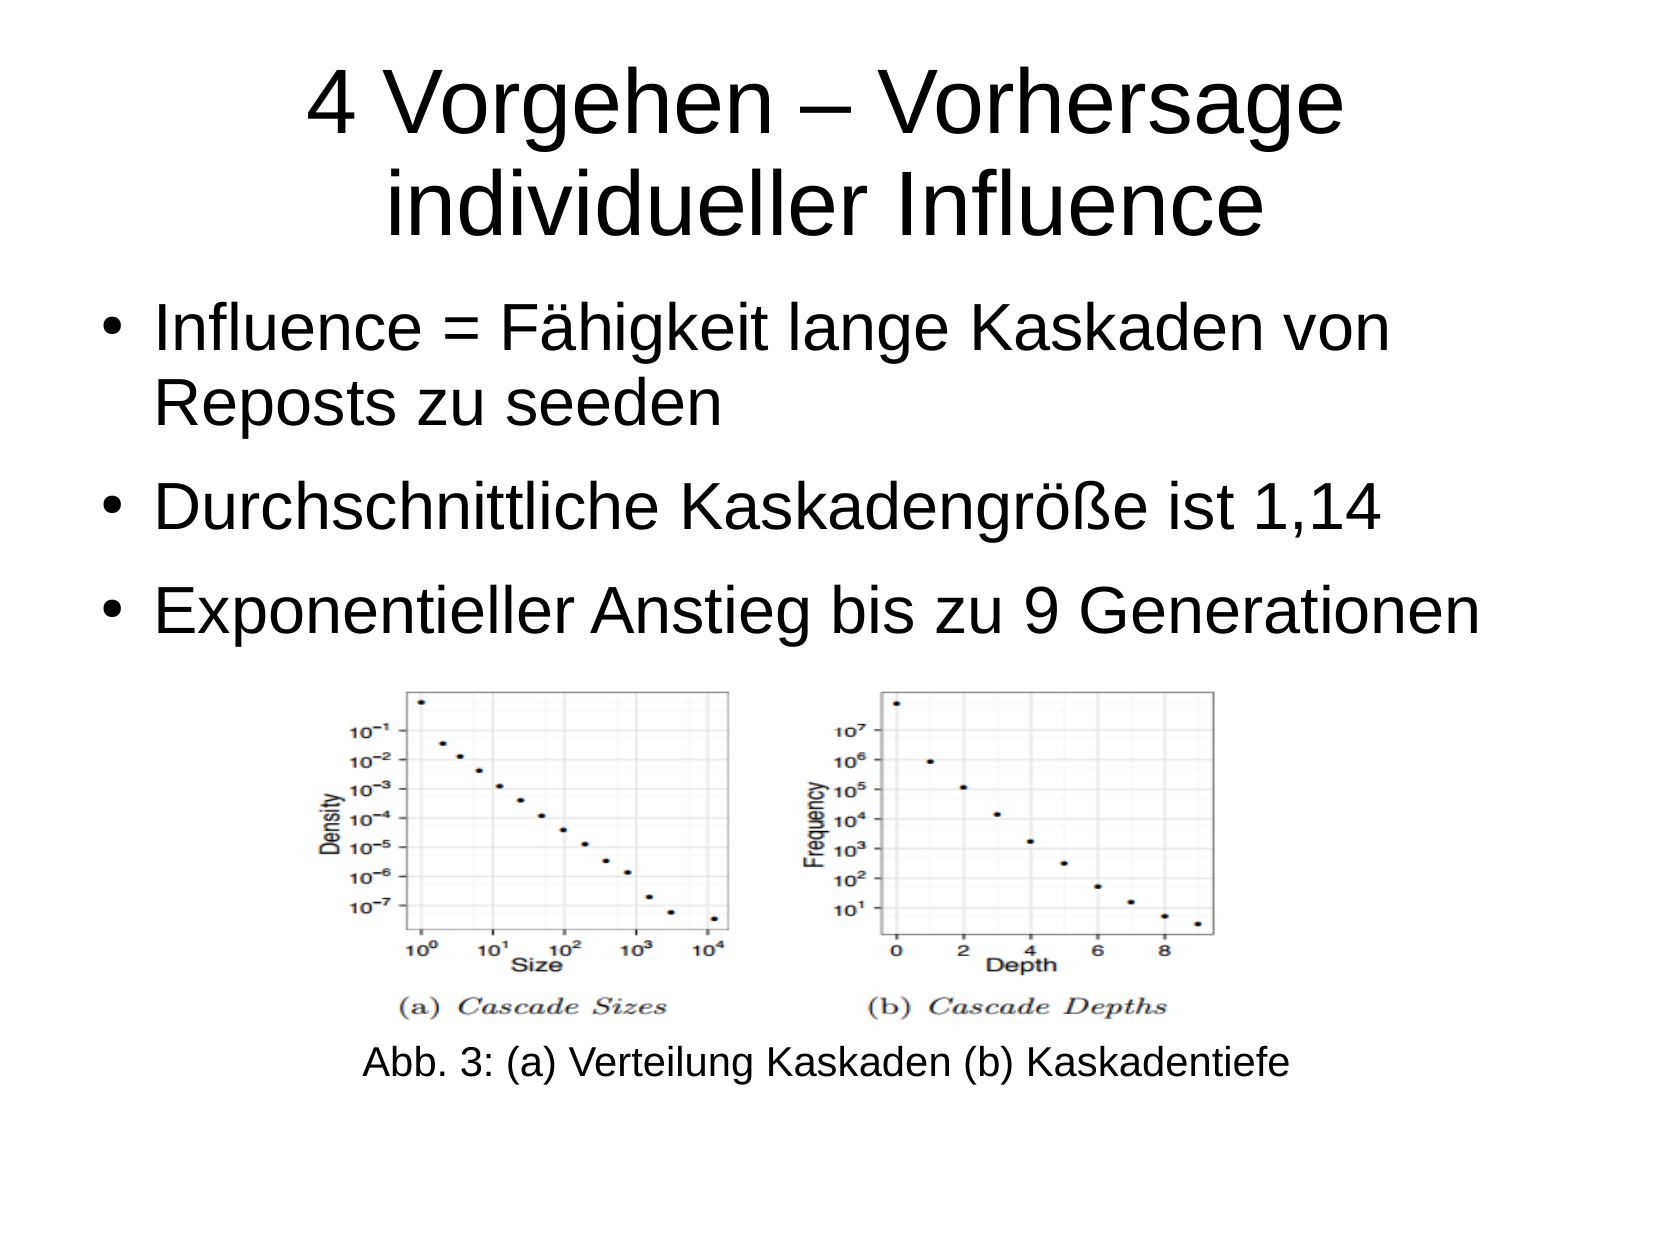

# 4 Vorgehen – Vorhersage individueller Influence
Influence = Fähigkeit lange Kaskaden von Reposts zu seeden
Durchschnittliche Kaskadengröße ist 1,14
Exponentieller Anstieg bis zu 9 Generationen
Abb. 3: (a) Verteilung Kaskaden (b) Kaskadentiefe